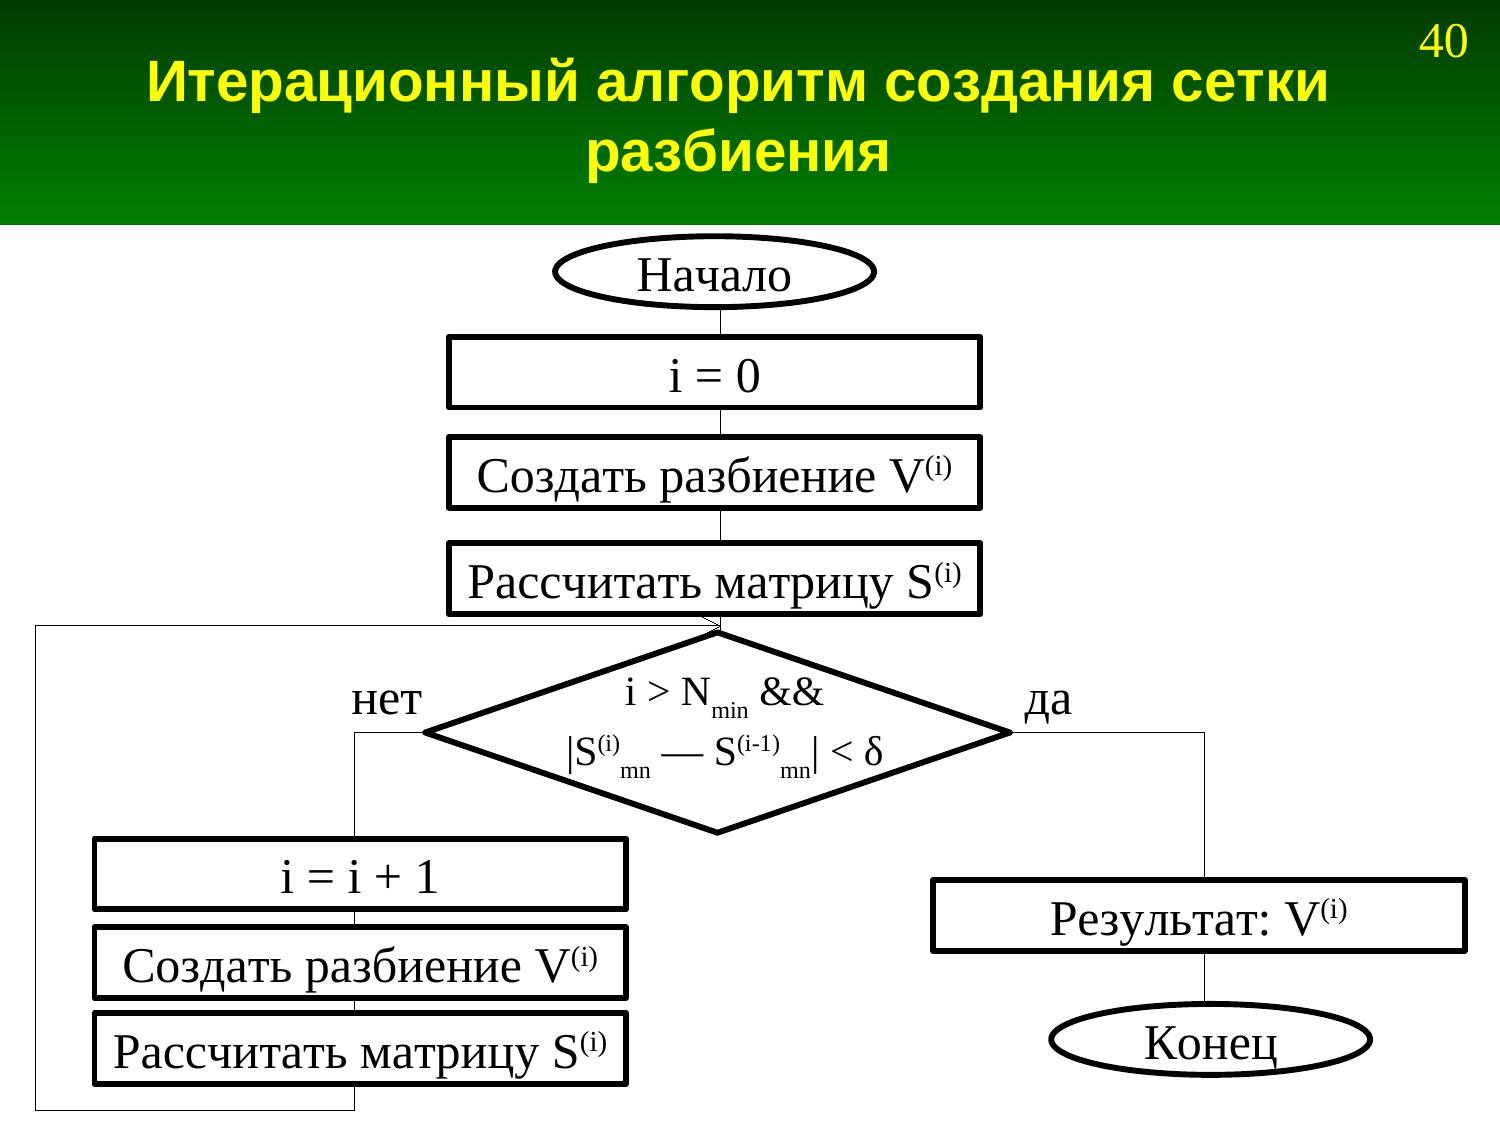

# Итерационный алгоритм создания сетки разбиения
Начало
i = 0
Создать разбиение V(i)
Рассчитать матрицу S(i)
i > Nmin &&
|S(i)mn — S(i-1)mn| < δ
нет
да
i = i + 1
Результат: V(i)
Создать разбиение V(i)
Конец
Рассчитать матрицу S(i)